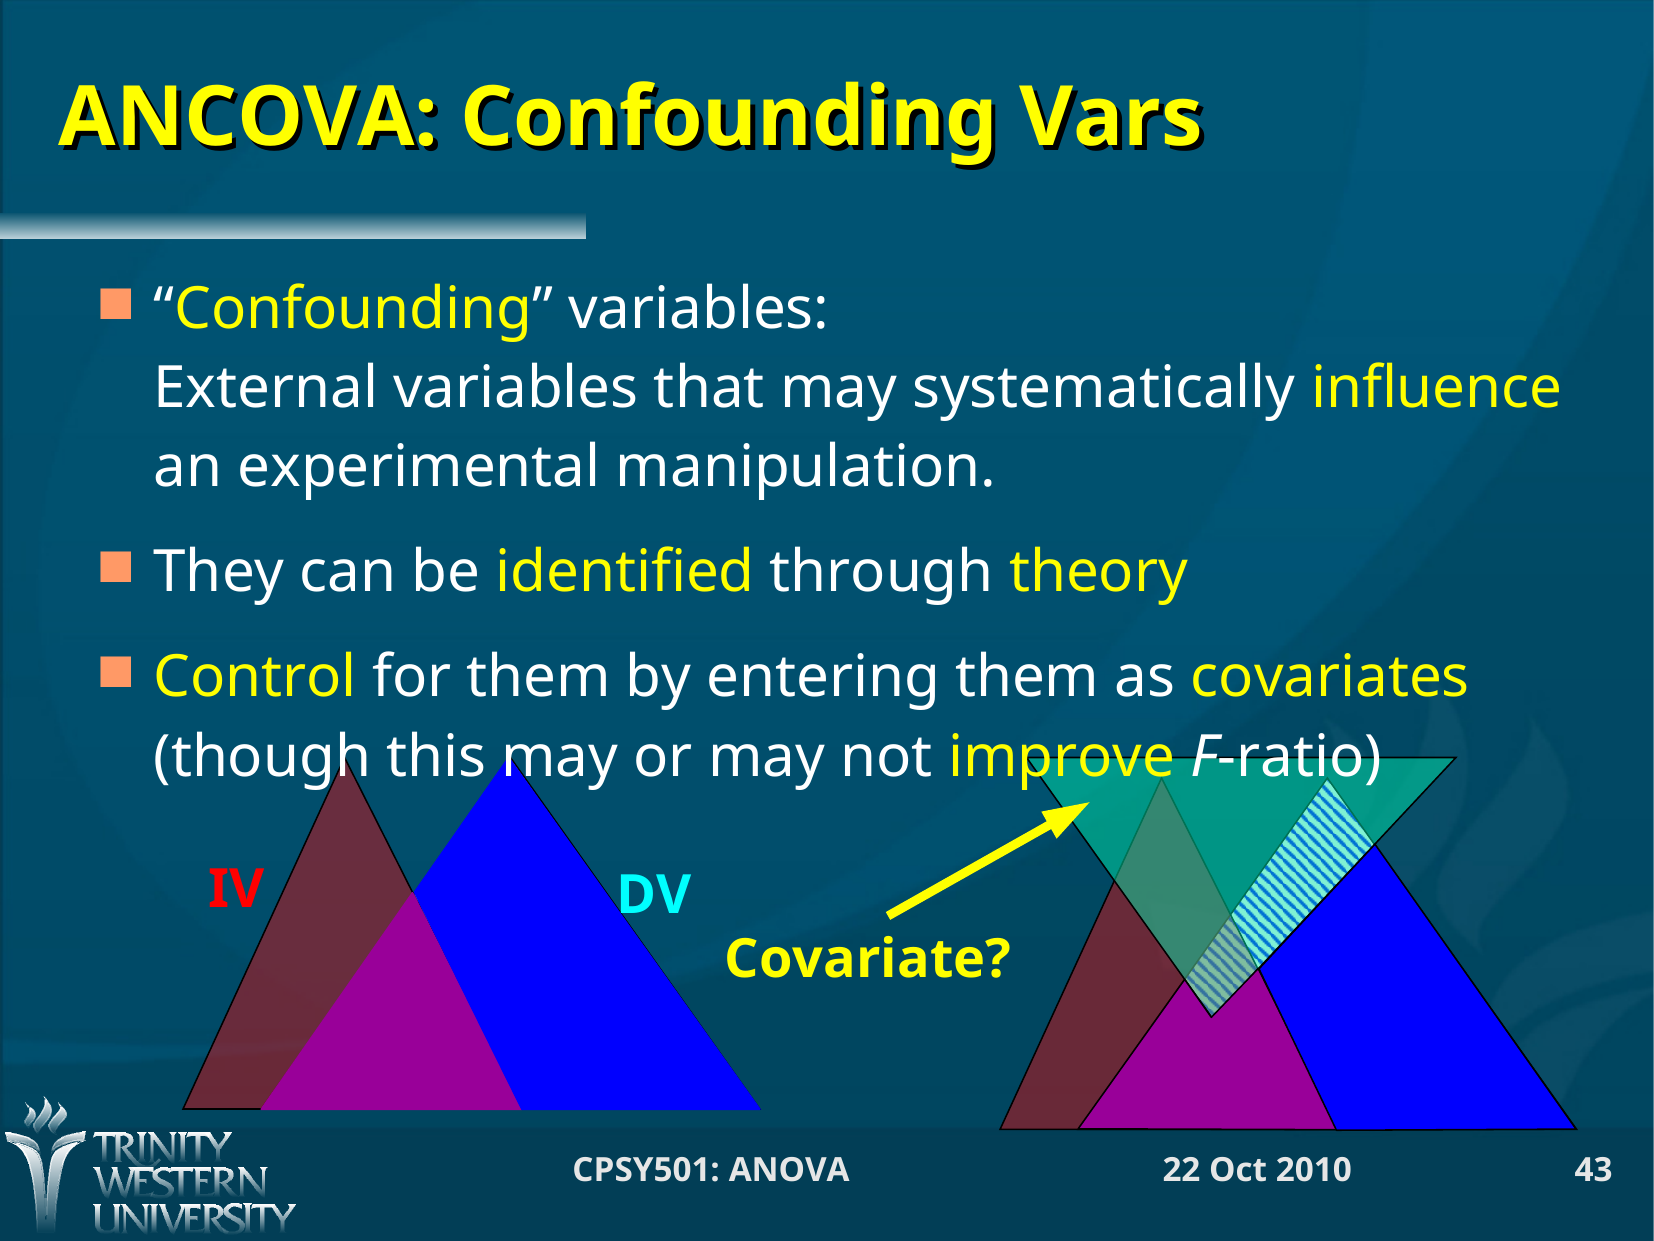

# ANCOVA: Confounding Vars
“Confounding” variables:
External variables that may systematically influence an experimental manipulation.
They can be identified through theory
Control for them by entering them as covariates (though this may or may not improve F-ratio)
IV
DV
Covariate?
CPSY501: ANOVA
22 Oct 2010
43